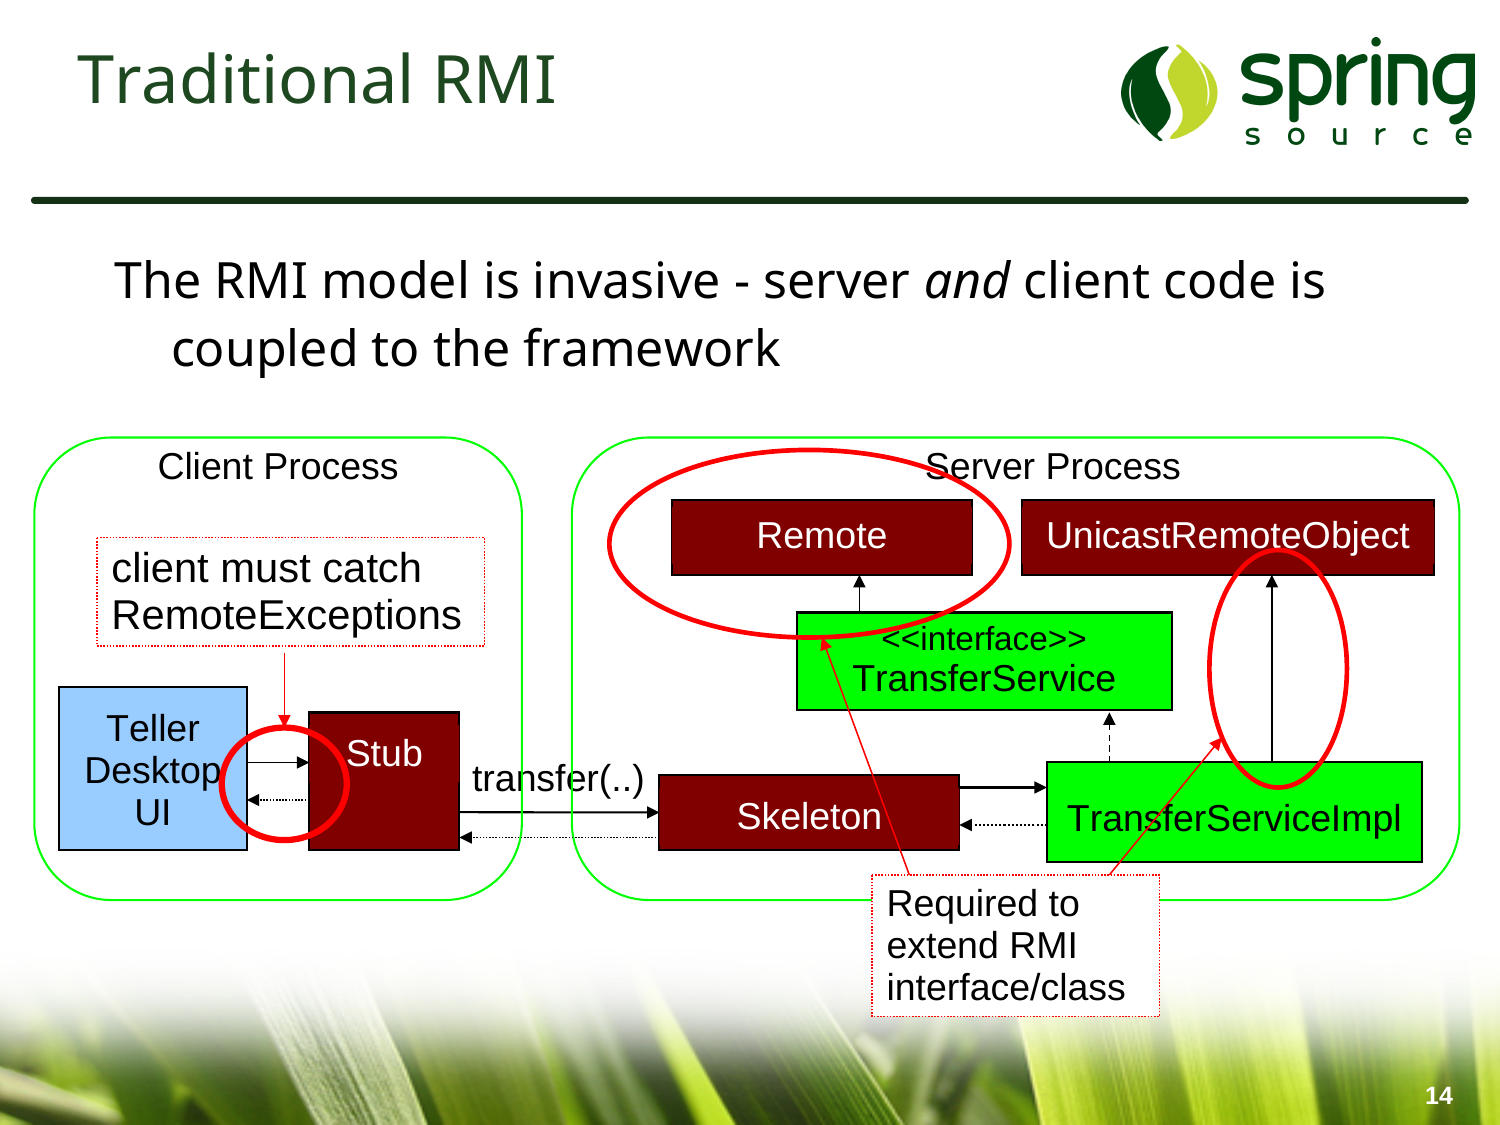

# Traditional RMI
The RMI model is invasive - server and client code is coupled to the framework
Client Process
Server Process
Required to extend RMI interface/class
Remote
UnicastRemoteObject
client must catch RemoteExceptions
<<interface>>
TransferService
Teller
Desktop
UI
Stub
 transfer(..)
TransferServiceImpl
Skeleton